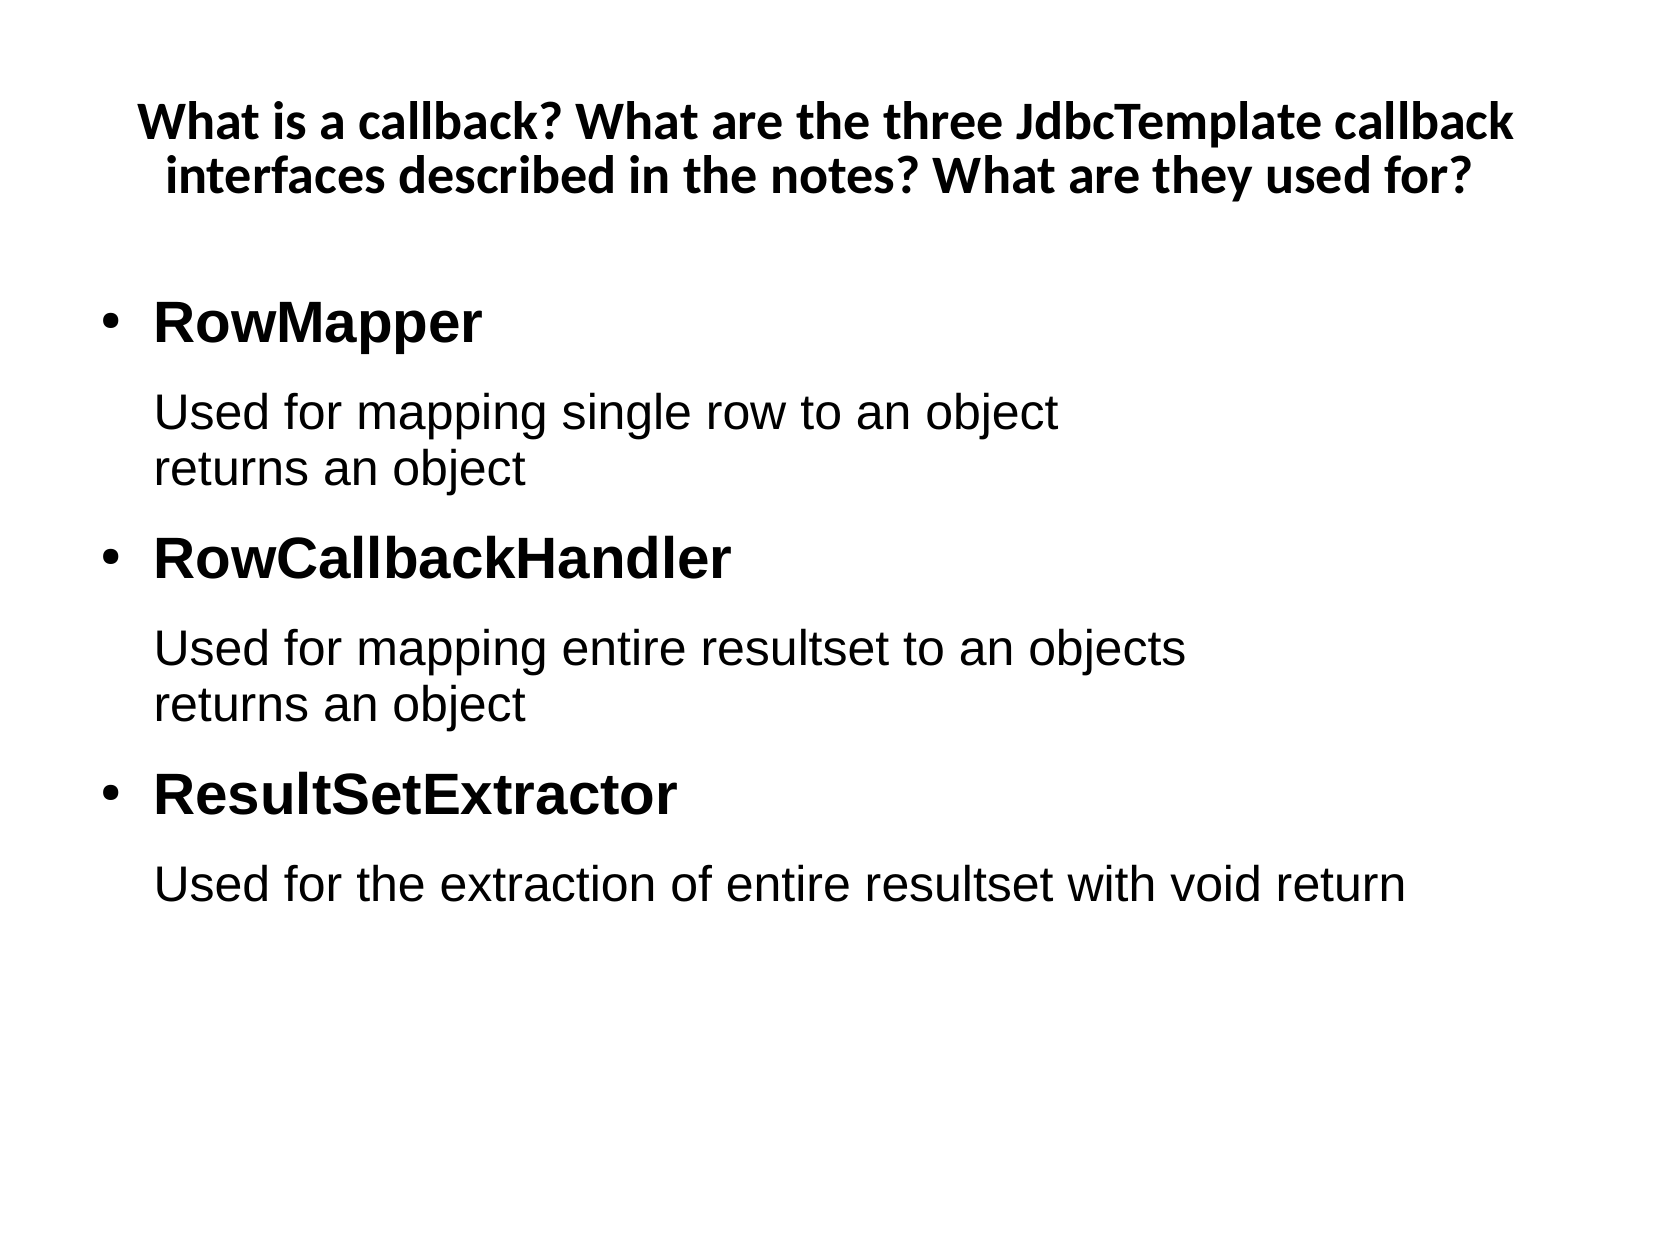

# What is a callback? What are the three JdbcTemplate callback interfaces described in the notes? What are they used for?
RowMapper
Used for mapping single row to an object
returns an object
RowCallbackHandler
Used for mapping entire resultset to an objects
returns an object
ResultSetExtractor
Used for the extraction of entire resultset with void return